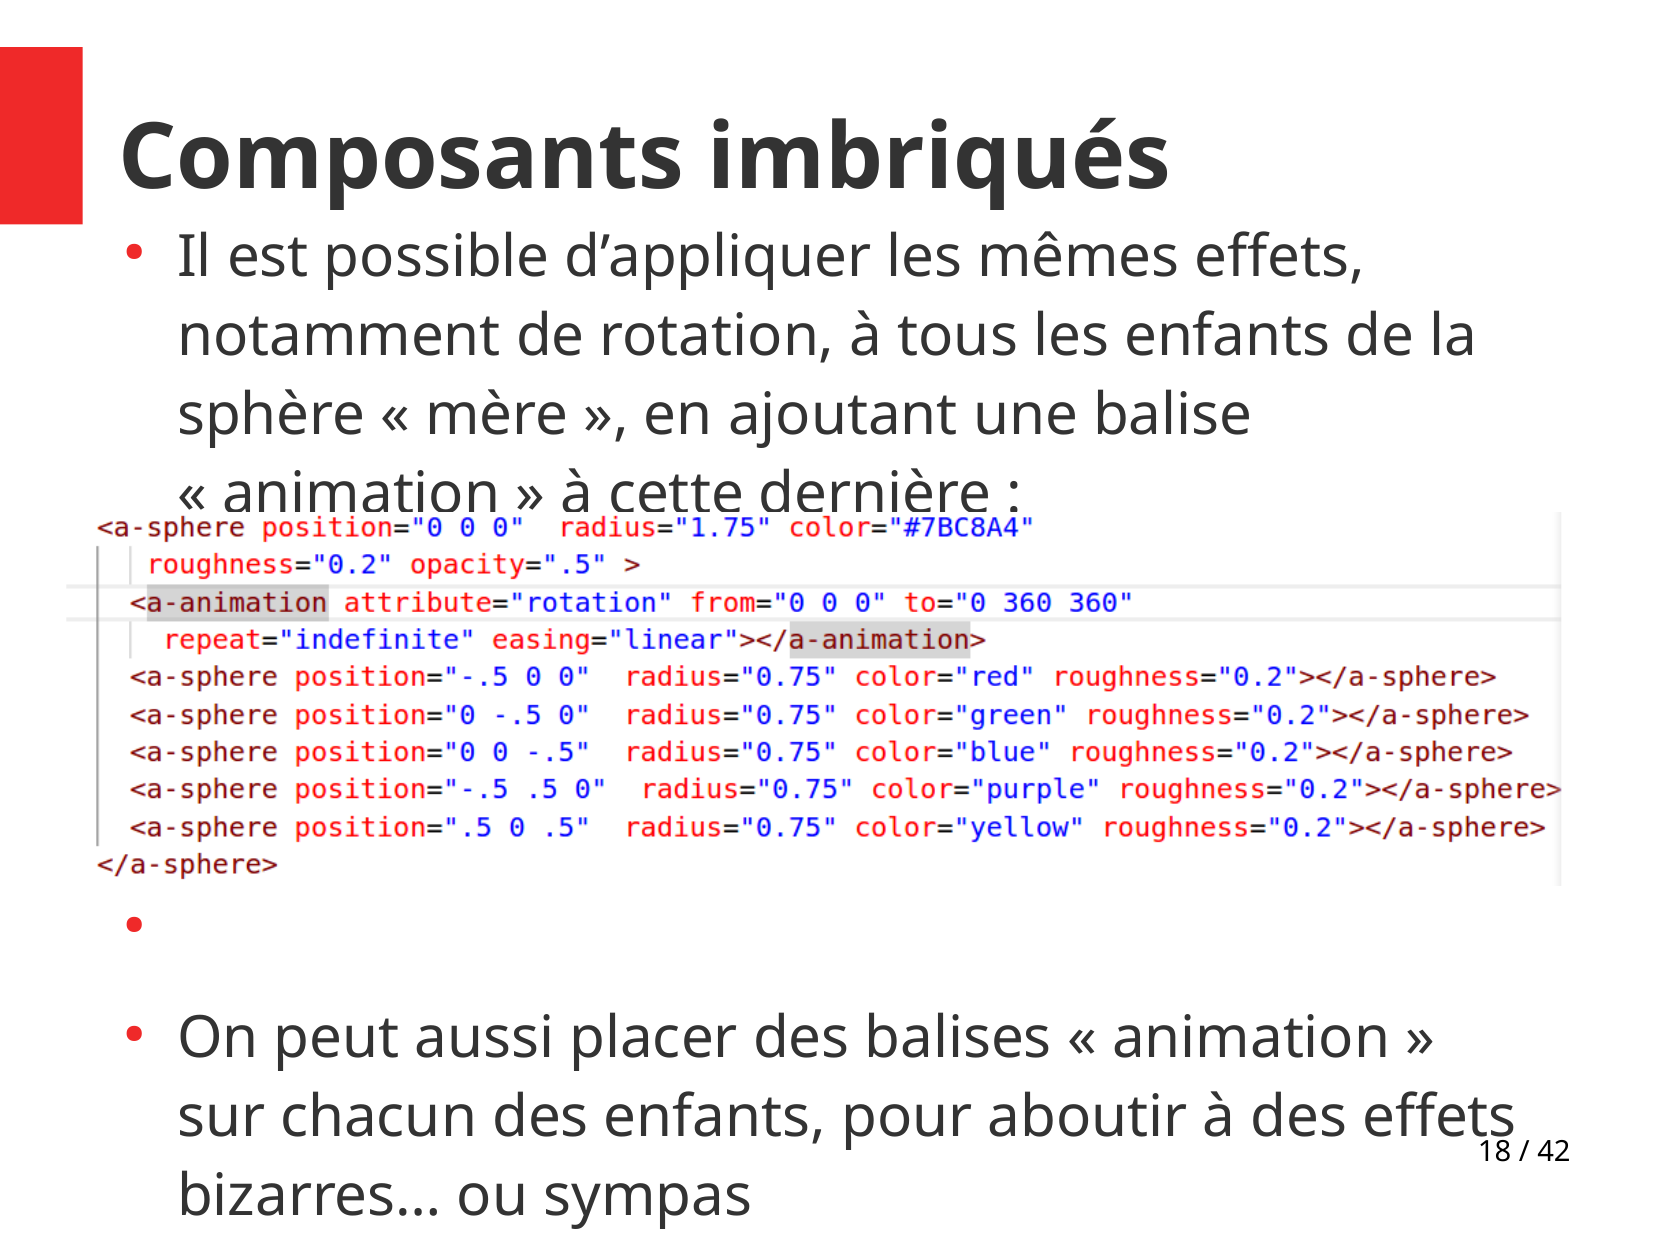

# Composants imbriqués
Il est possible d’appliquer les mêmes effets, notamment de rotation, à tous les enfants de la sphère « mère », en ajoutant une balise « animation » à cette dernière :
On peut aussi placer des balises « animation » sur chacun des enfants, pour aboutir à des effets bizarres… ou sympas
18